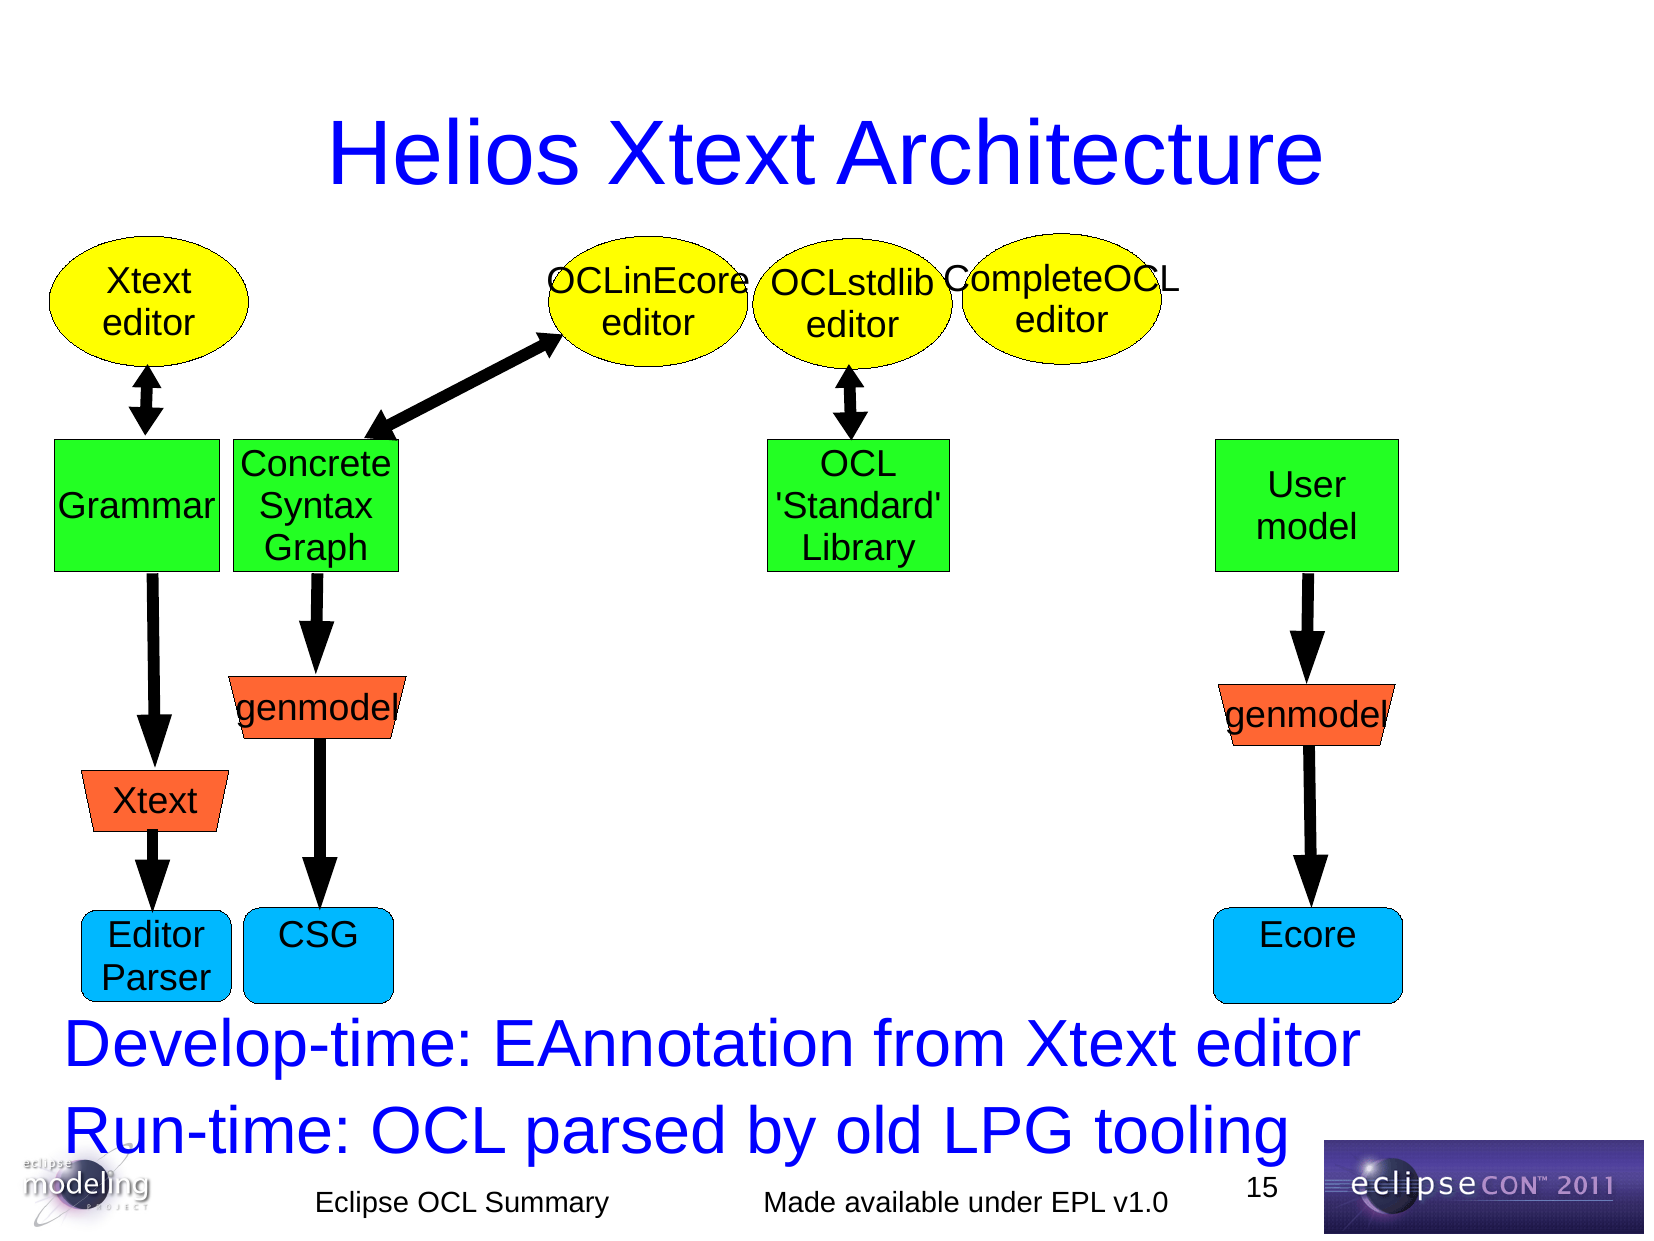

# Helios Xtext Architecture
CompleteOCL
editor
Xtext
editor
OCLinEcore
editor
OCLstdlib
editor
Grammar
Concrete
Syntax
Graph
OCL
'Standard'
Library
User
model
genmodel
genmodel
Xtext
CSG
Ecore
Editor
Parser
Develop-time: EAnnotation from Xtext editor
Run-time: OCL parsed by old LPG tooling
15
Eclipse OCL Summary